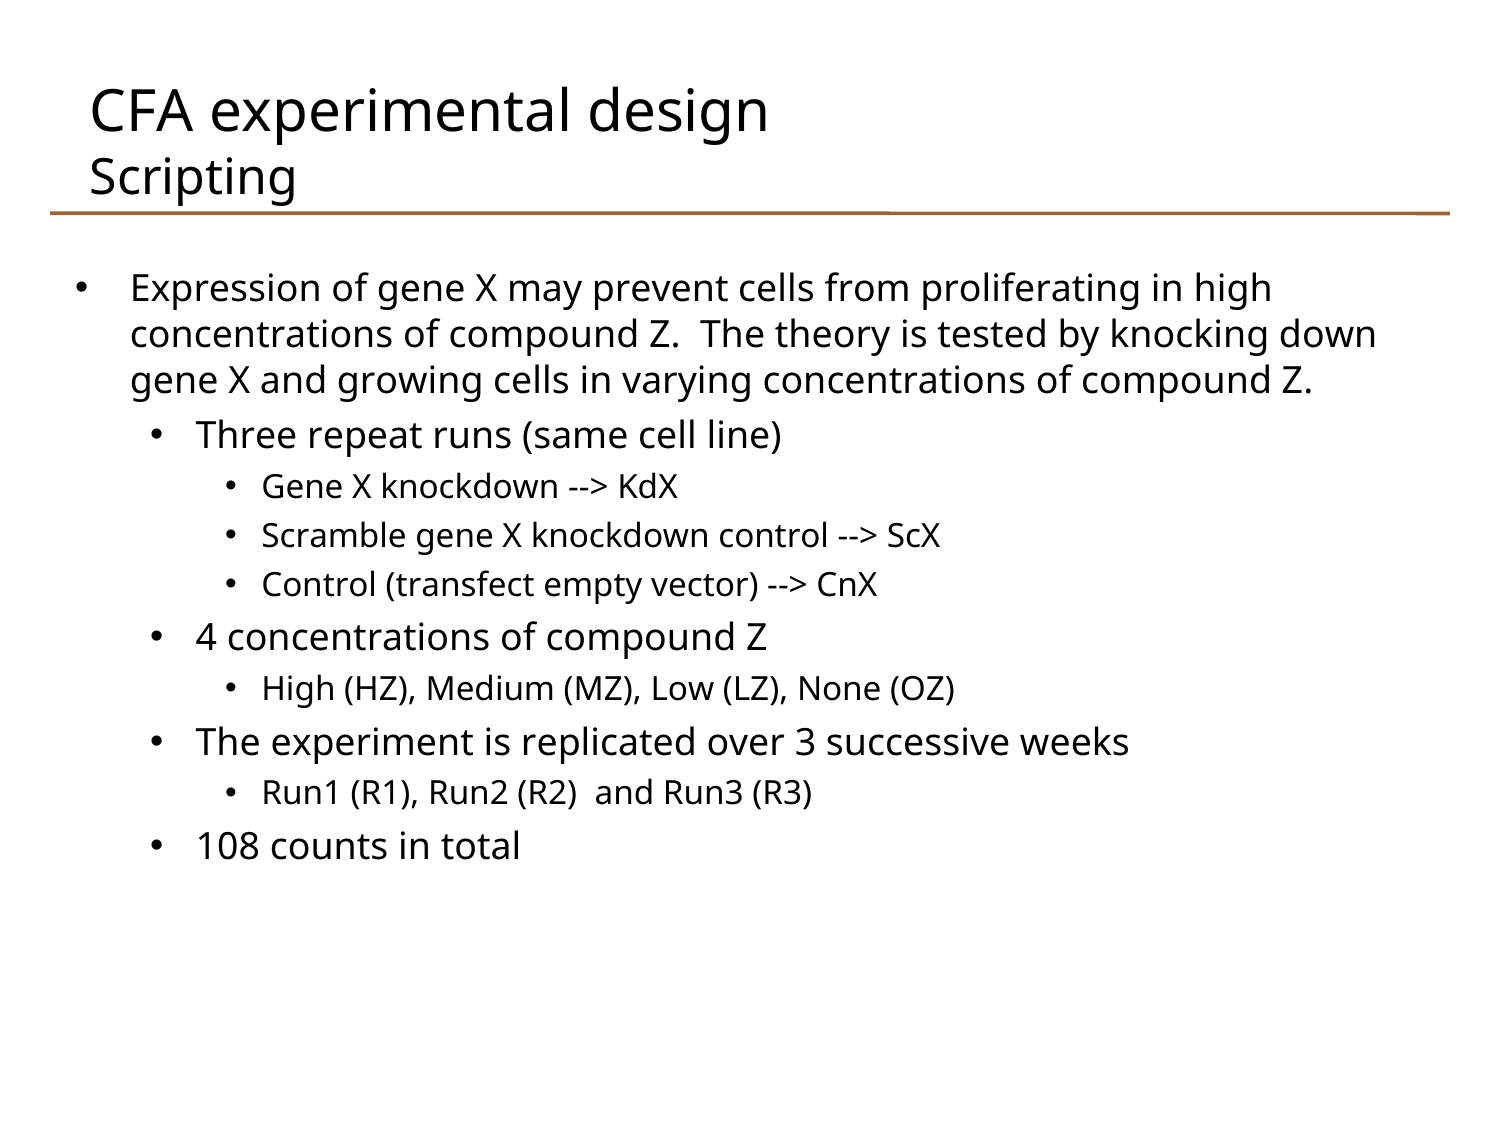

CFA experimental design
Scripting
Expression of gene X may prevent cells from proliferating in high concentrations of compound Z. The theory is tested by knocking down gene X and growing cells in varying concentrations of compound Z.
Three repeat runs (same cell line)
Gene X knockdown --> KdX
Scramble gene X knockdown control --> ScX
Control (transfect empty vector) --> CnX
4 concentrations of compound Z
High (HZ), Medium (MZ), Low (LZ), None (OZ)
The experiment is replicated over 3 successive weeks
Run1 (R1), Run2 (R2) and Run3 (R3)
108 counts in total